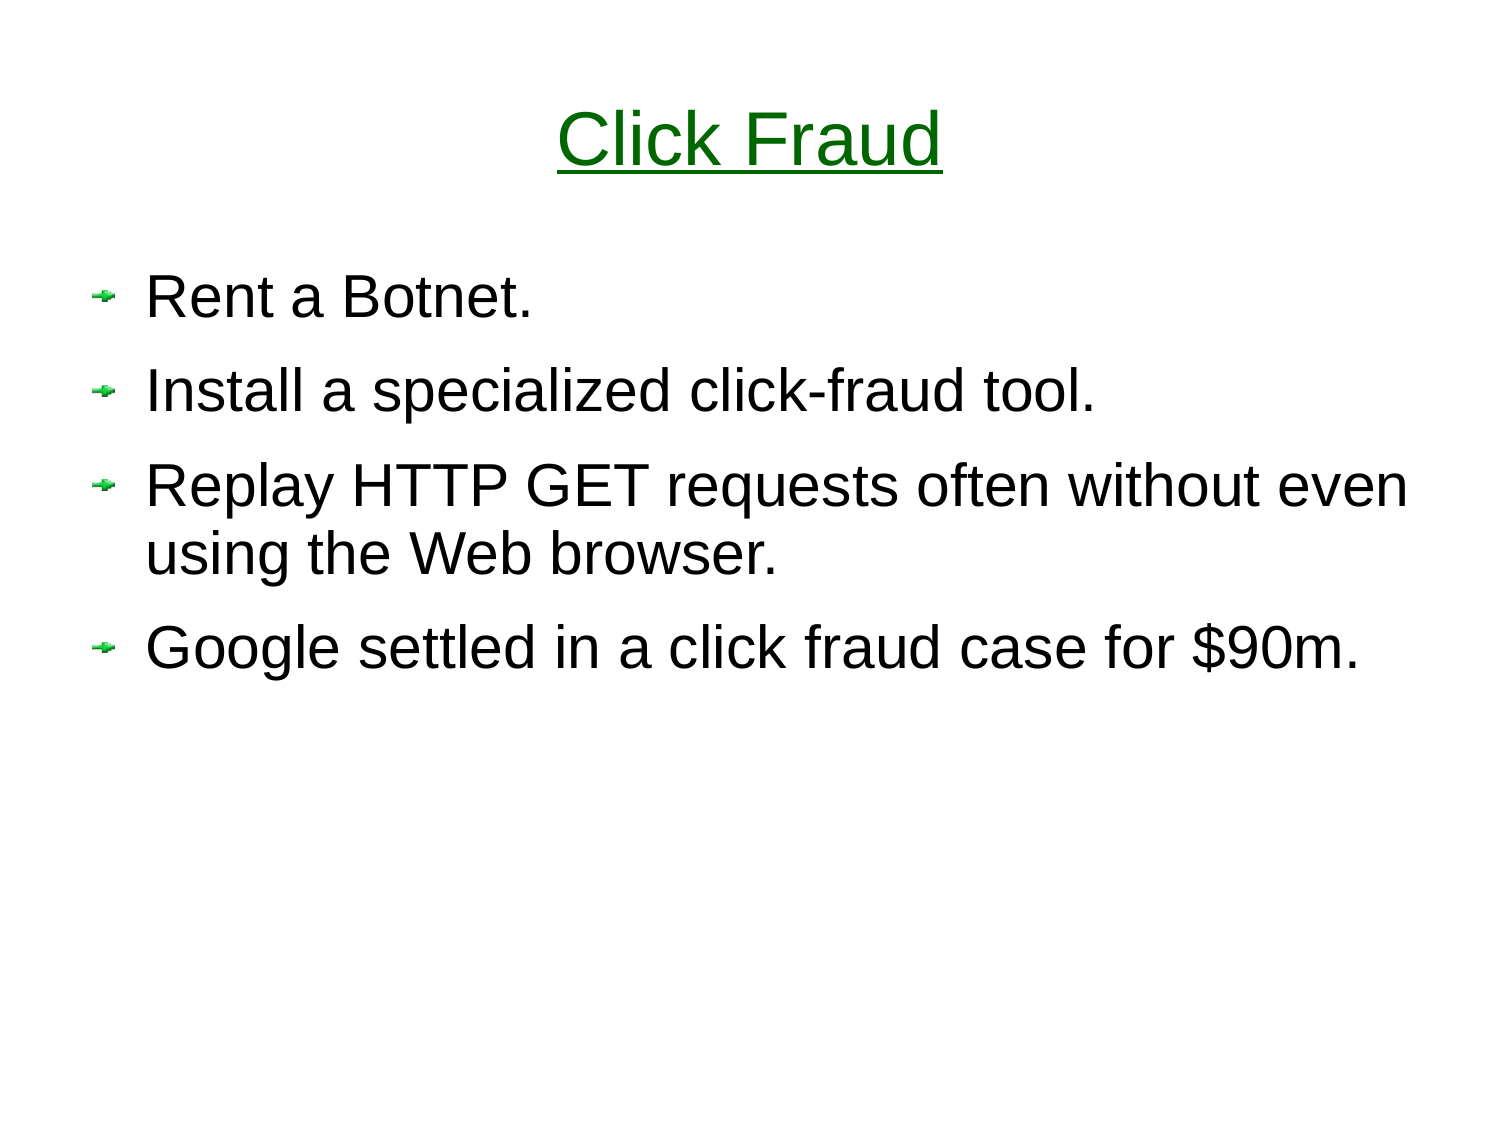

# Click Fraud
Rent a Botnet.
Install a specialized click-fraud tool.
Replay HTTP GET requests often without even using the Web browser.
Google settled in a click fraud case for $90m.